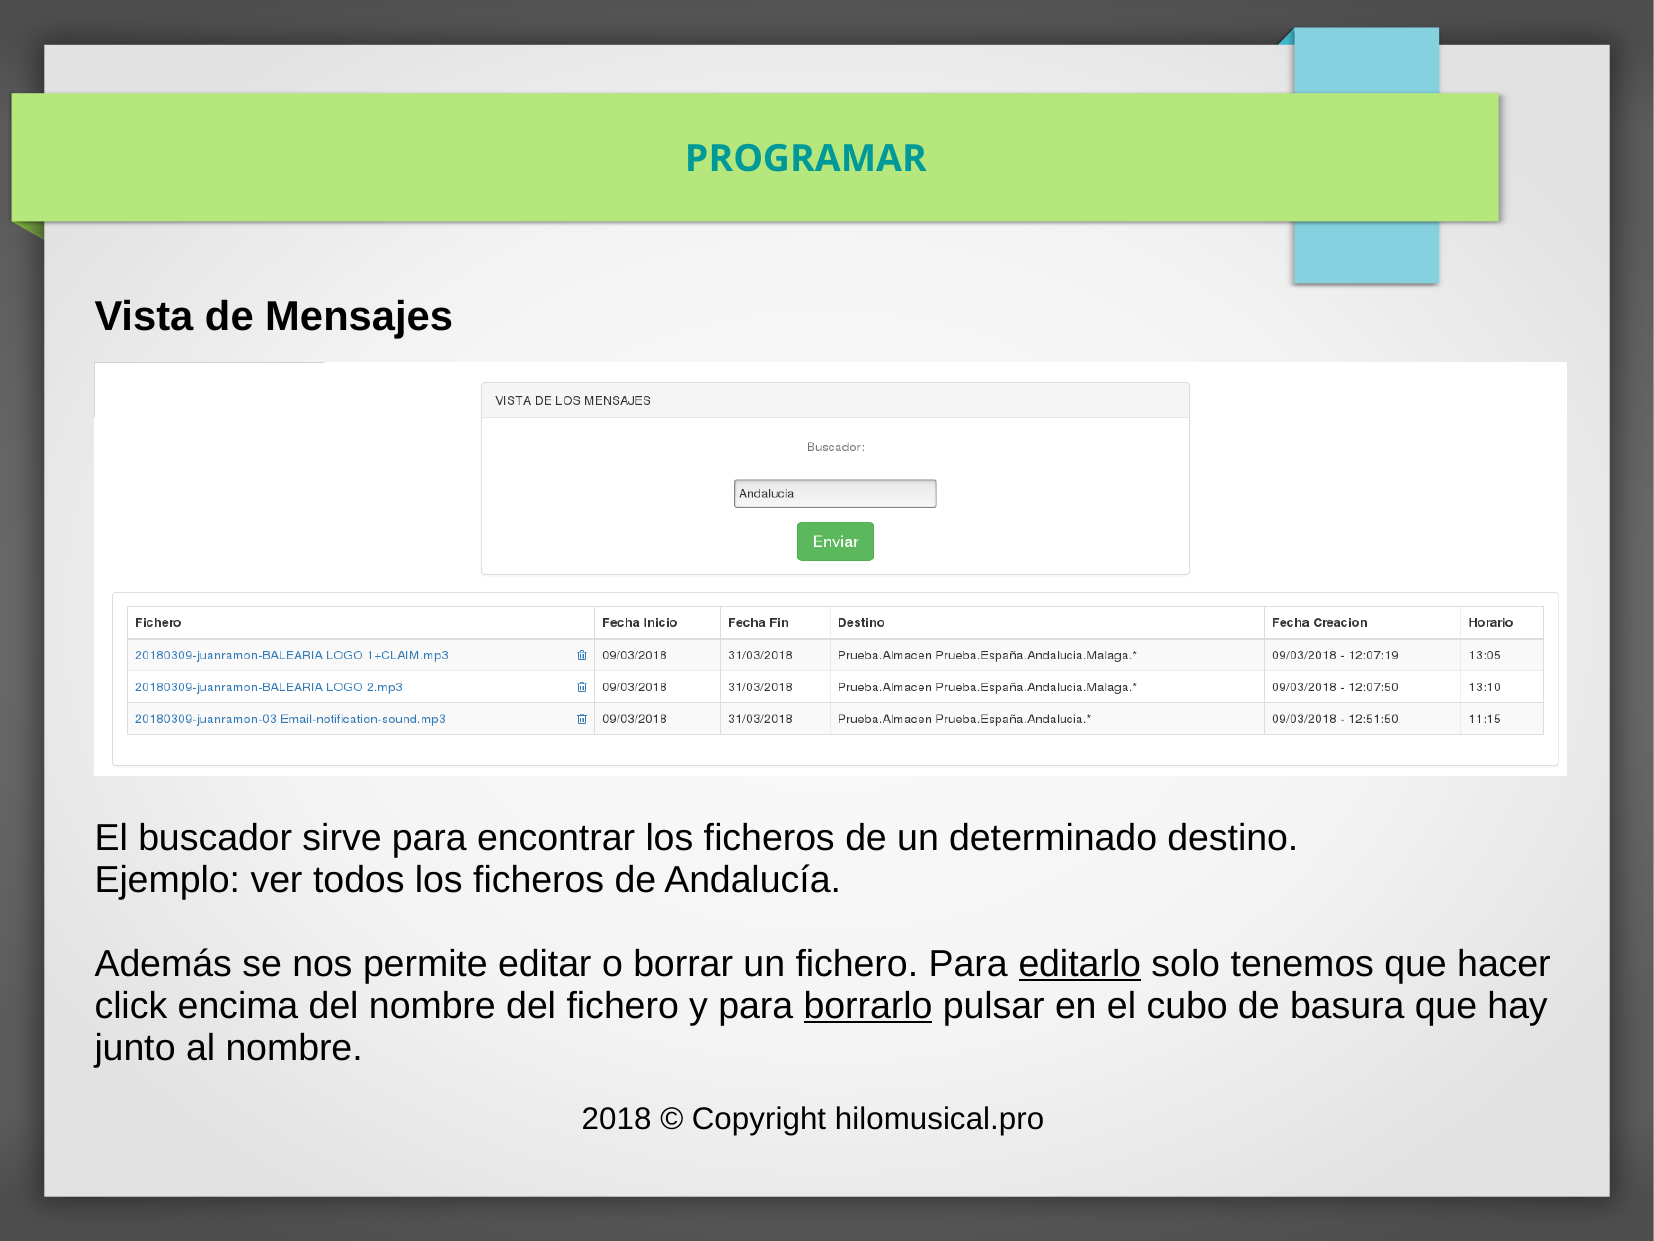

# PROGRAMAR
Vista de Mensajes
El buscador sirve para encontrar los ficheros de un determinado destino.
Ejemplo: ver todos los ficheros de Andalucía.
Además se nos permite editar o borrar un fichero. Para editarlo solo tenemos que hacer click encima del nombre del fichero y para borrarlo pulsar en el cubo de basura que hay junto al nombre.
2018 © Copyright hilomusical.pro